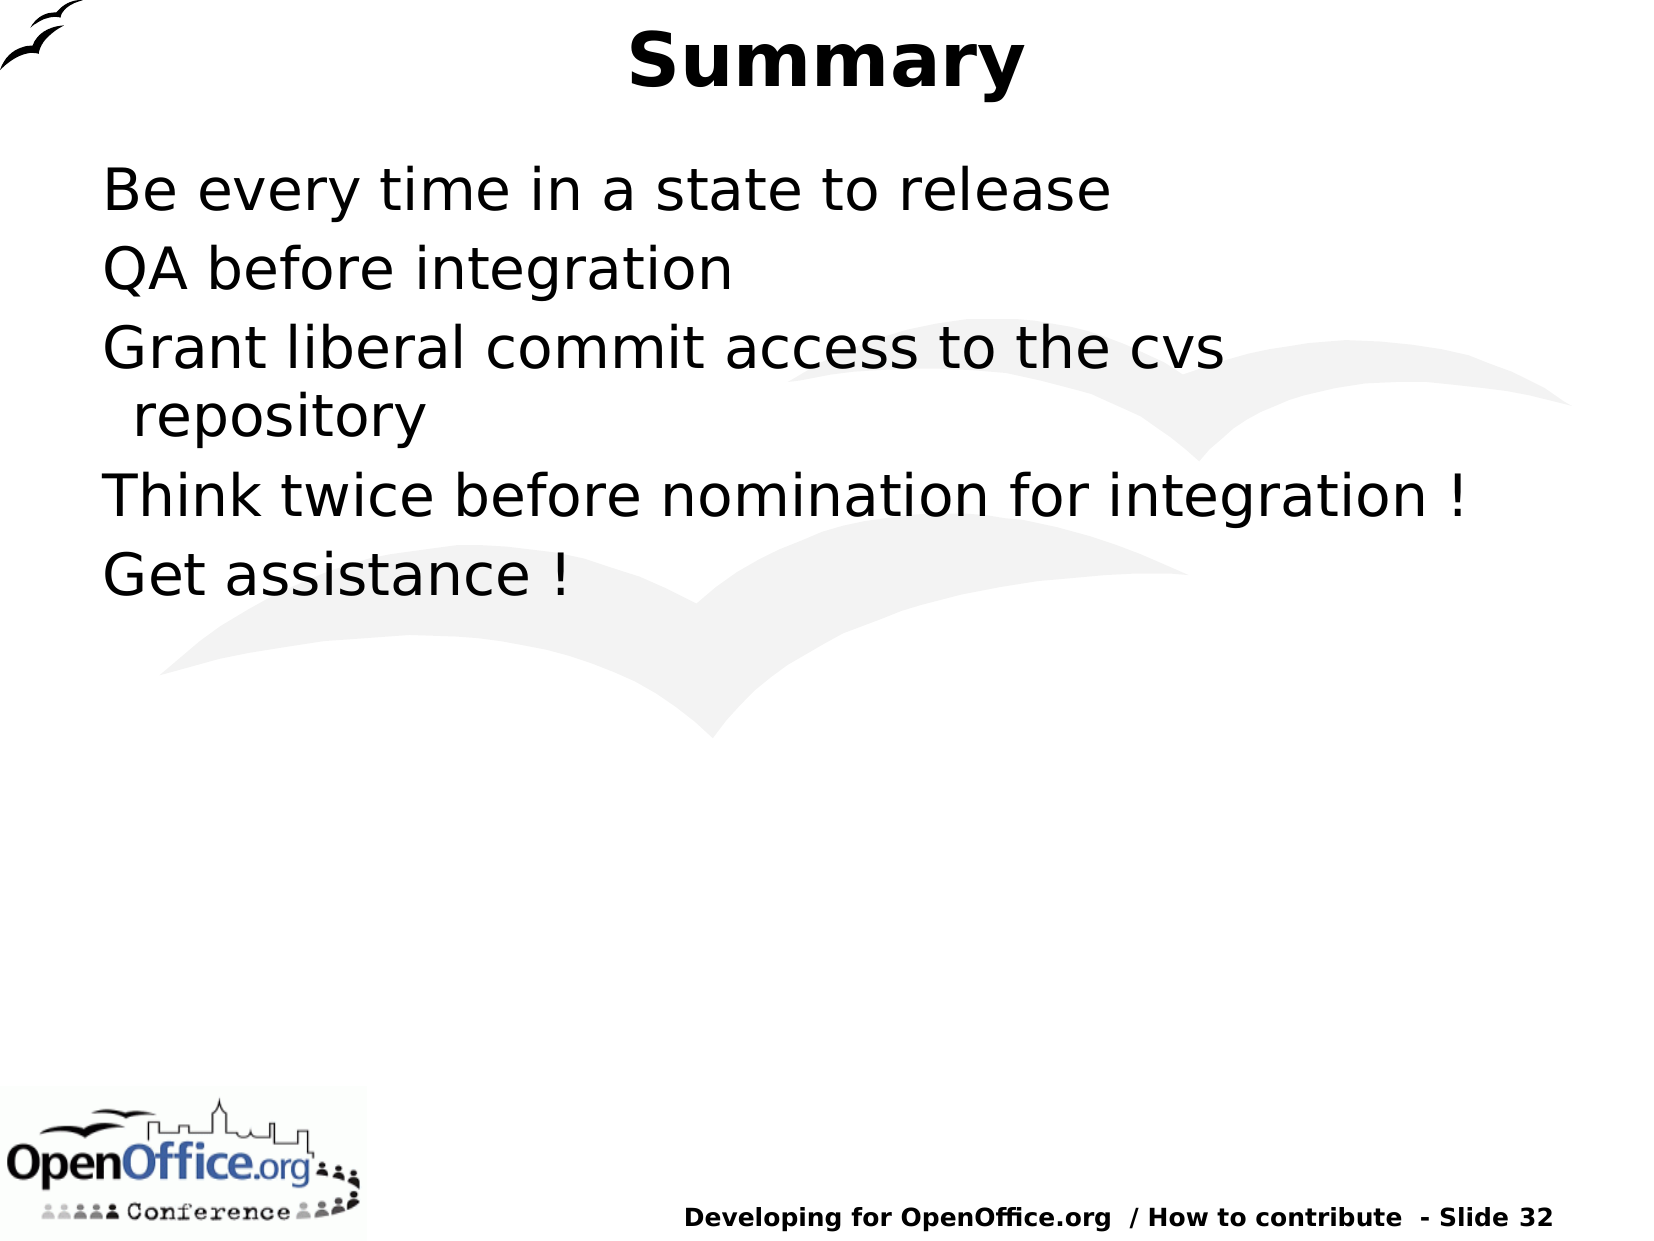

# Summary
Be every time in a state to release
QA before integration
Grant liberal commit access to the cvs repository
Think twice before nomination for integration !
Get assistance !